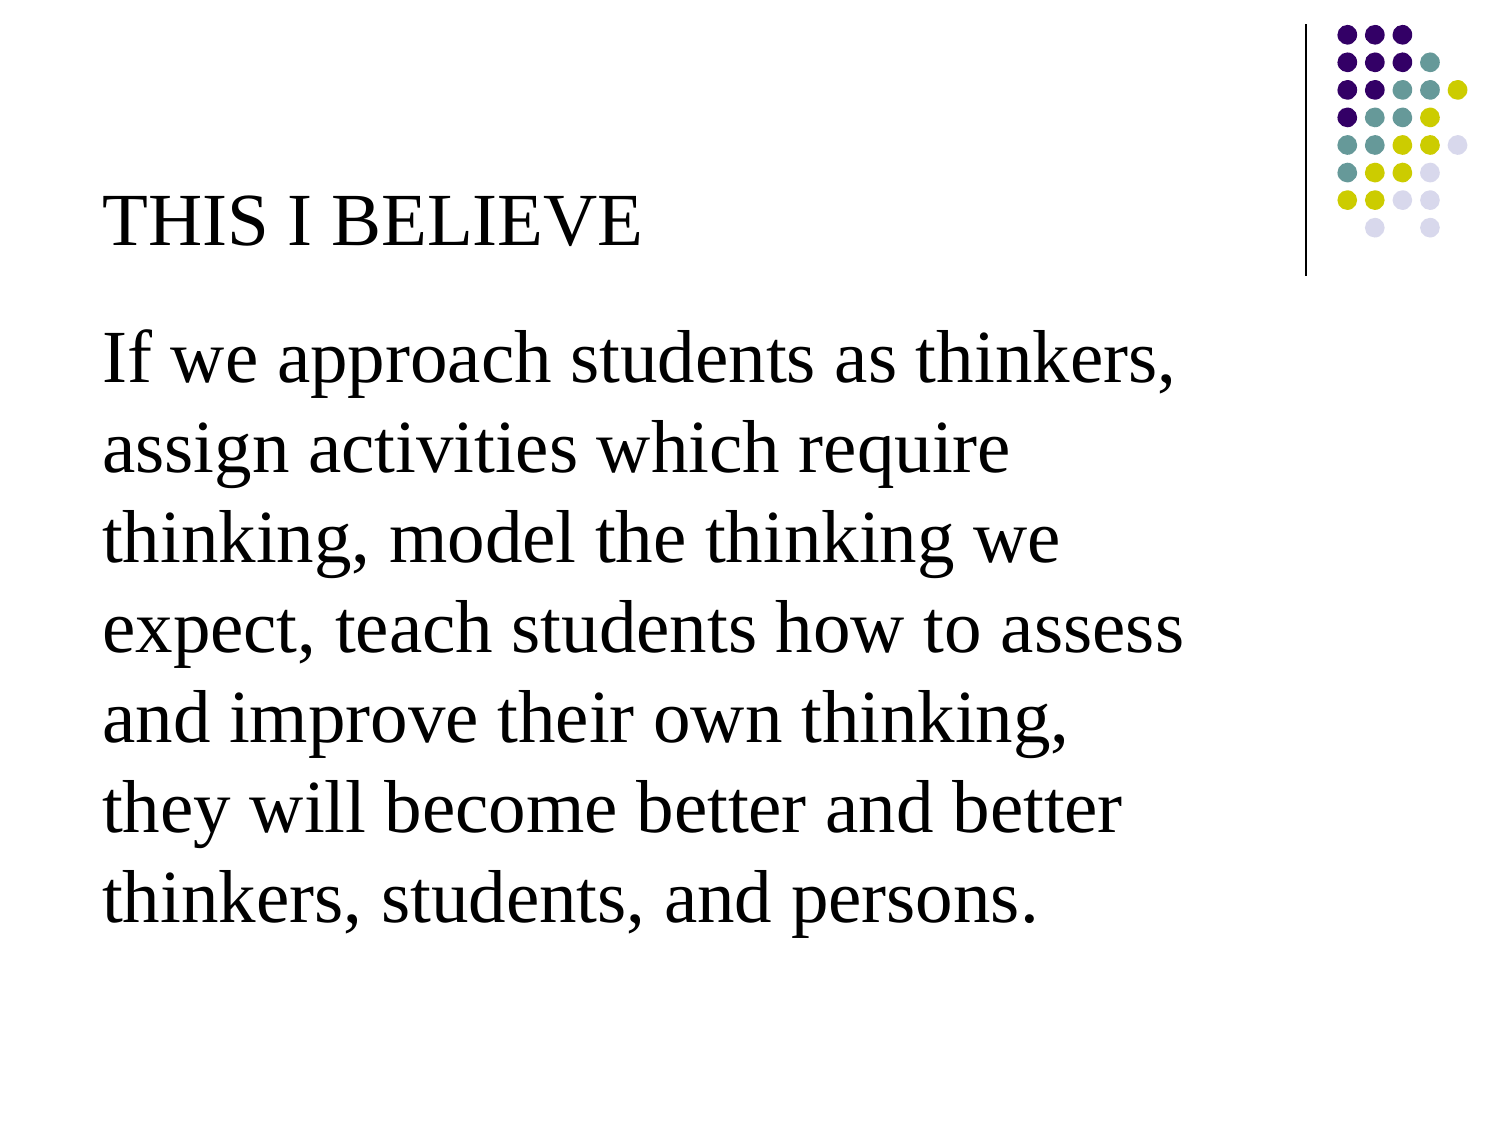

THIS I BELIEVE
If we approach students as thinkers, assign activities which require thinking, model the thinking we expect, teach students how to assess and improve their own thinking, they will become better and better thinkers, students, and persons.